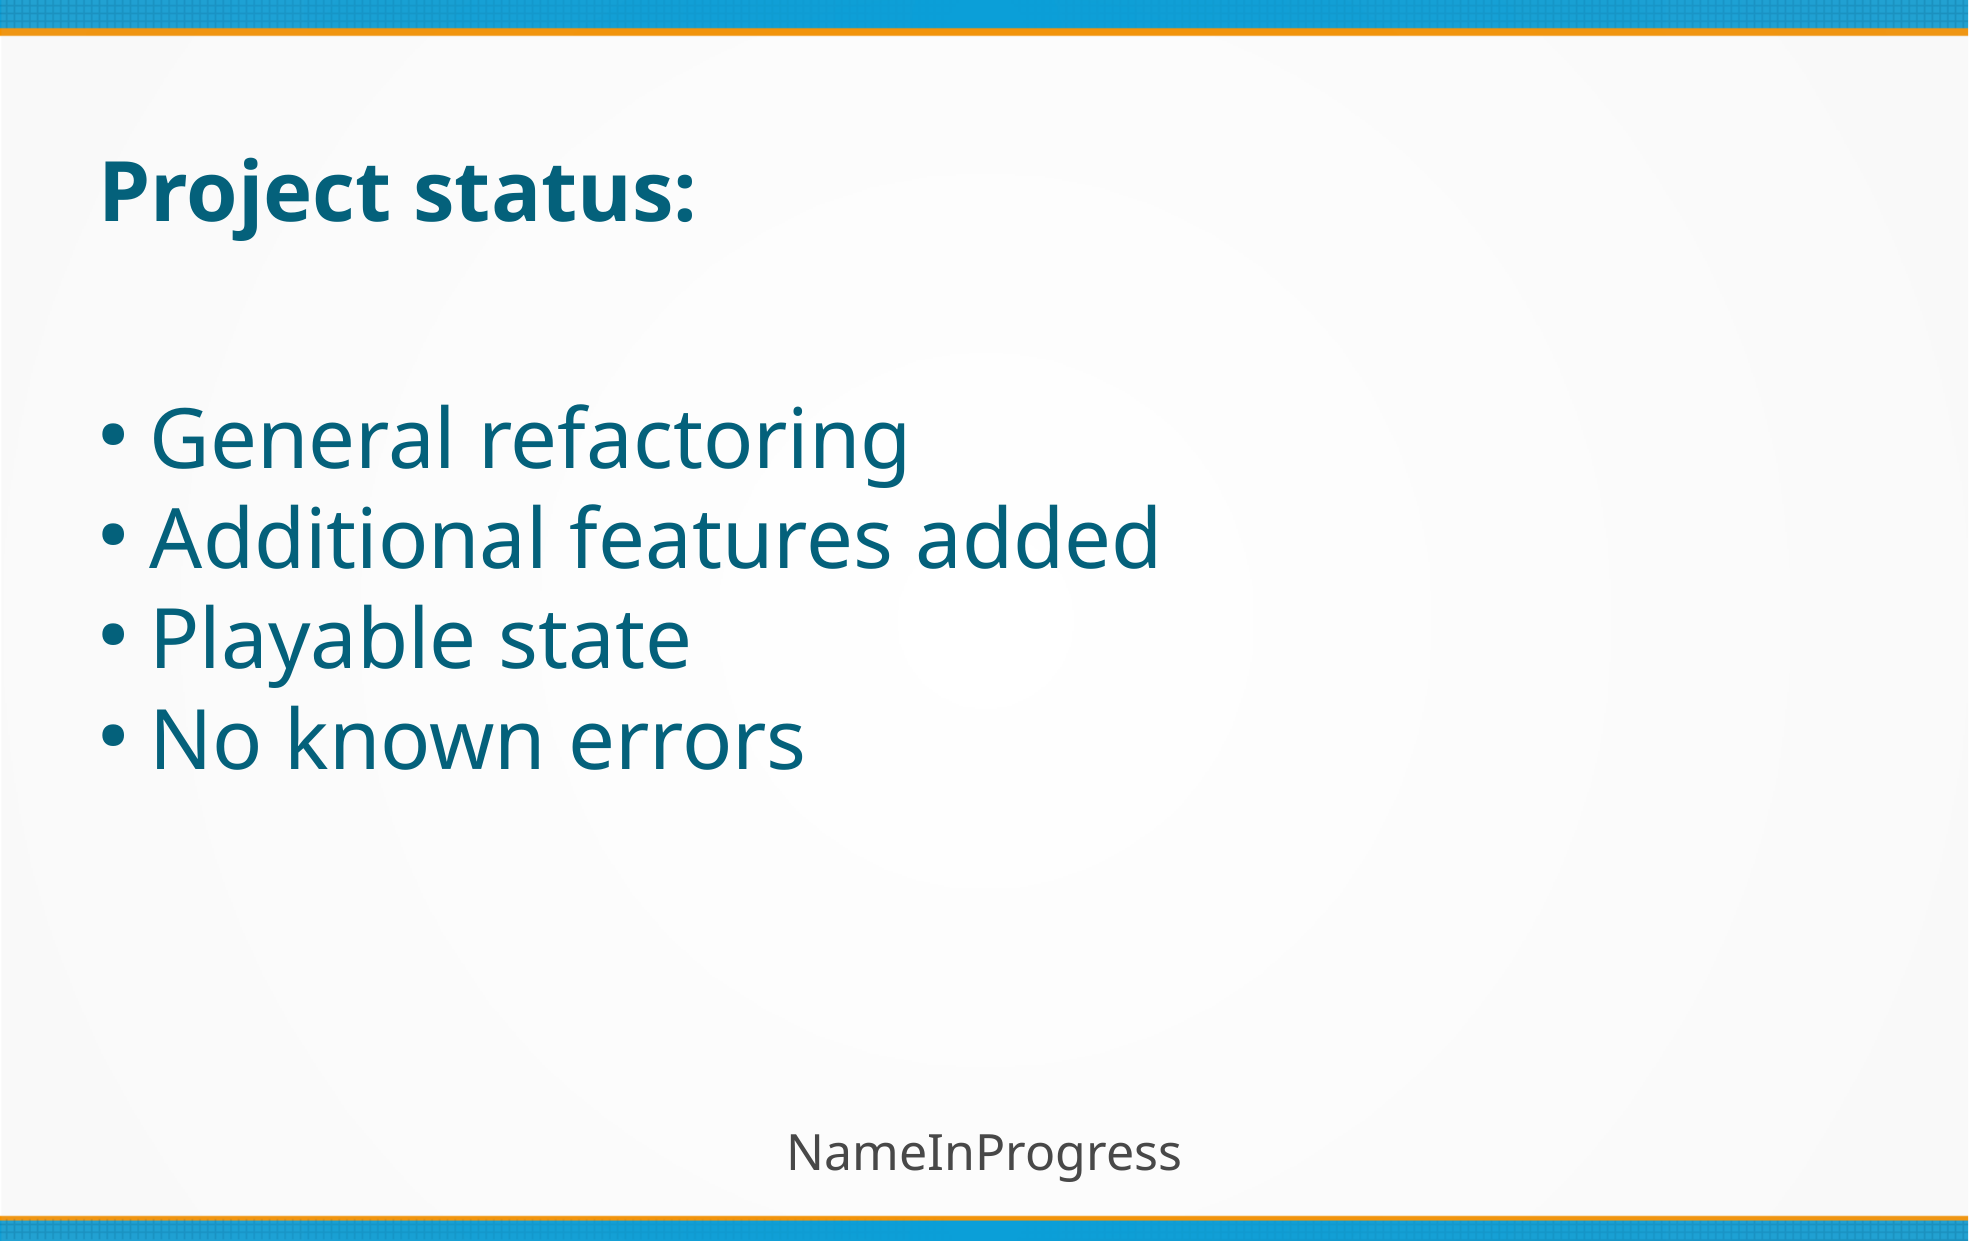

# Project status:
 General refactoring
 Additional features added
 Playable state
 No known errors
NameInProgress